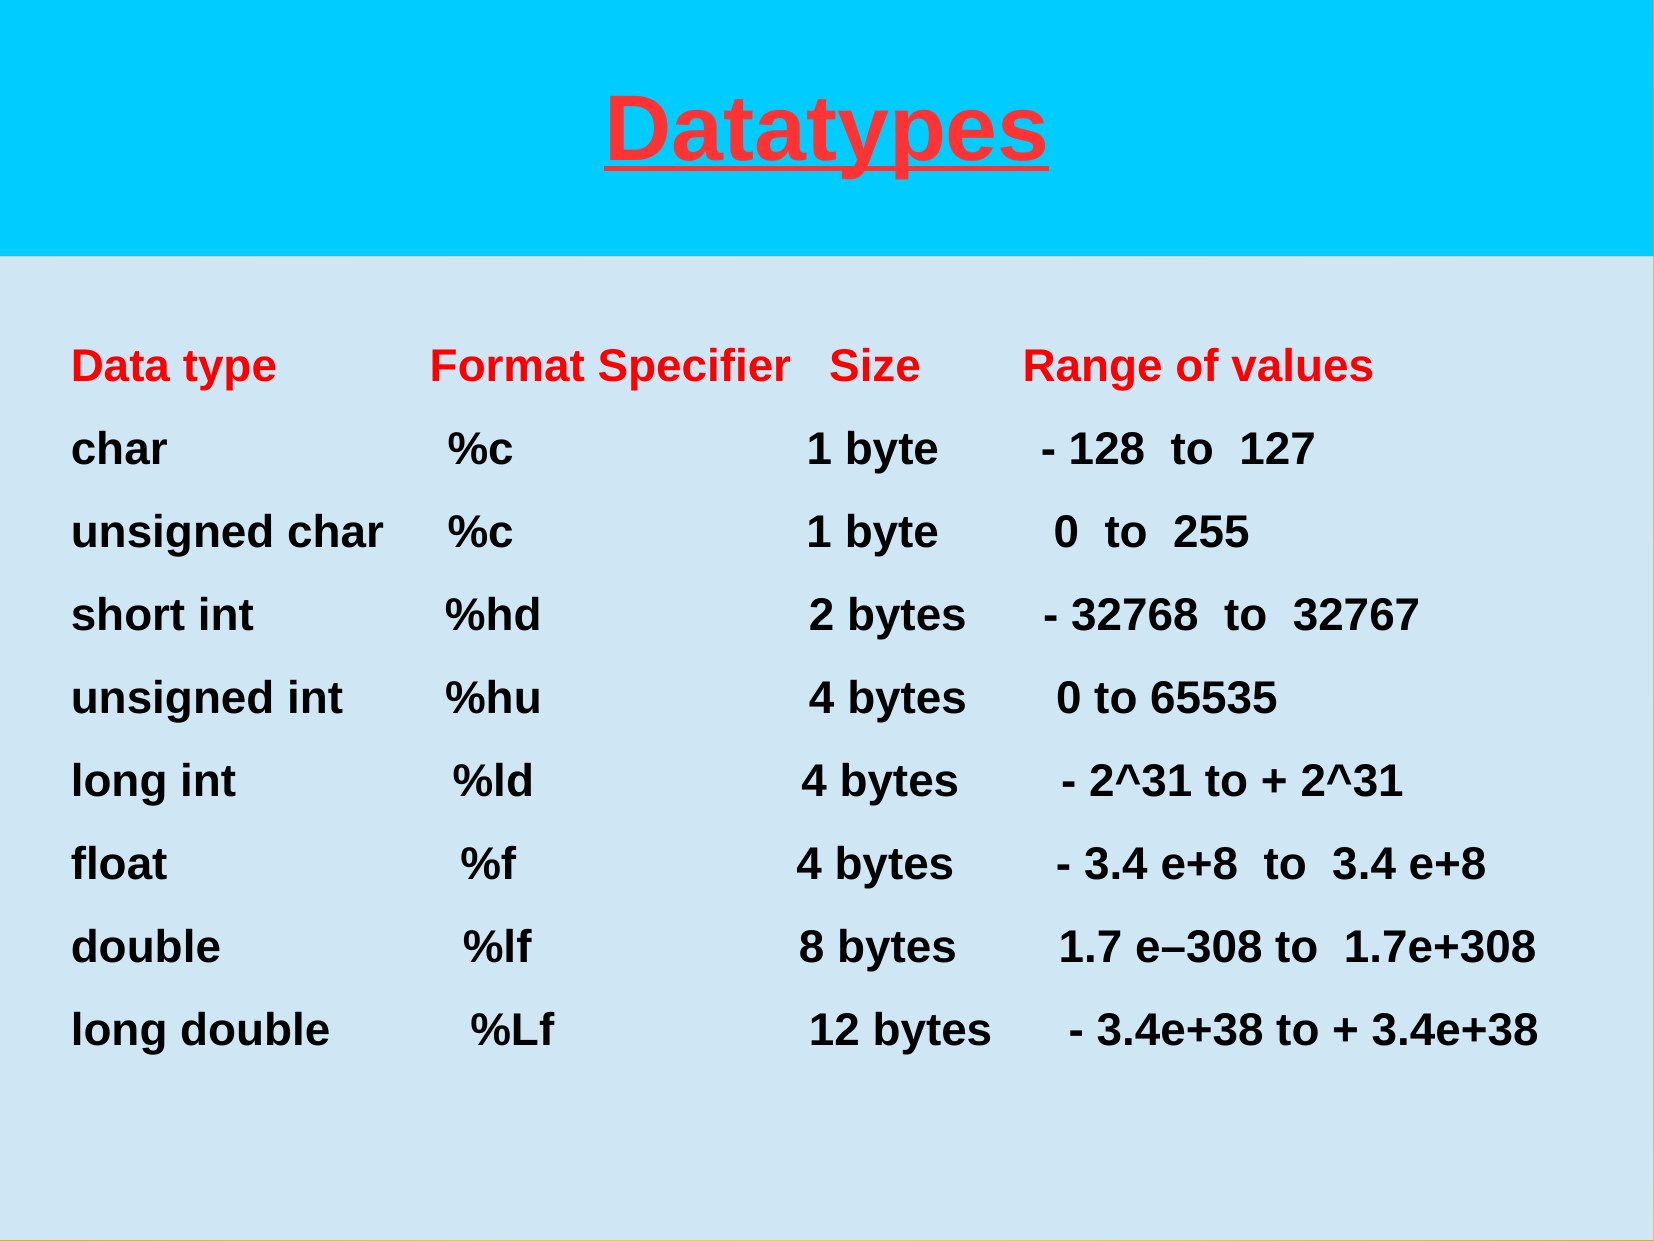

# Datatypes
Data type Format Specifier Size Range of values
char %c 1 byte - 128 to 127
unsigned char %c 1 byte 0 to 255
short int %hd 2 bytes - 32768 to 32767
unsigned int %hu 4 bytes 0 to 65535
long int %ld 4 bytes - 2^31 to + 2^31
float %f 4 bytes - 3.4 e+8 to 3.4 e+8
double %lf 8 bytes 1.7 e–308 to 1.7e+308
long double %Lf 12 bytes - 3.4e+38 to + 3.4e+38